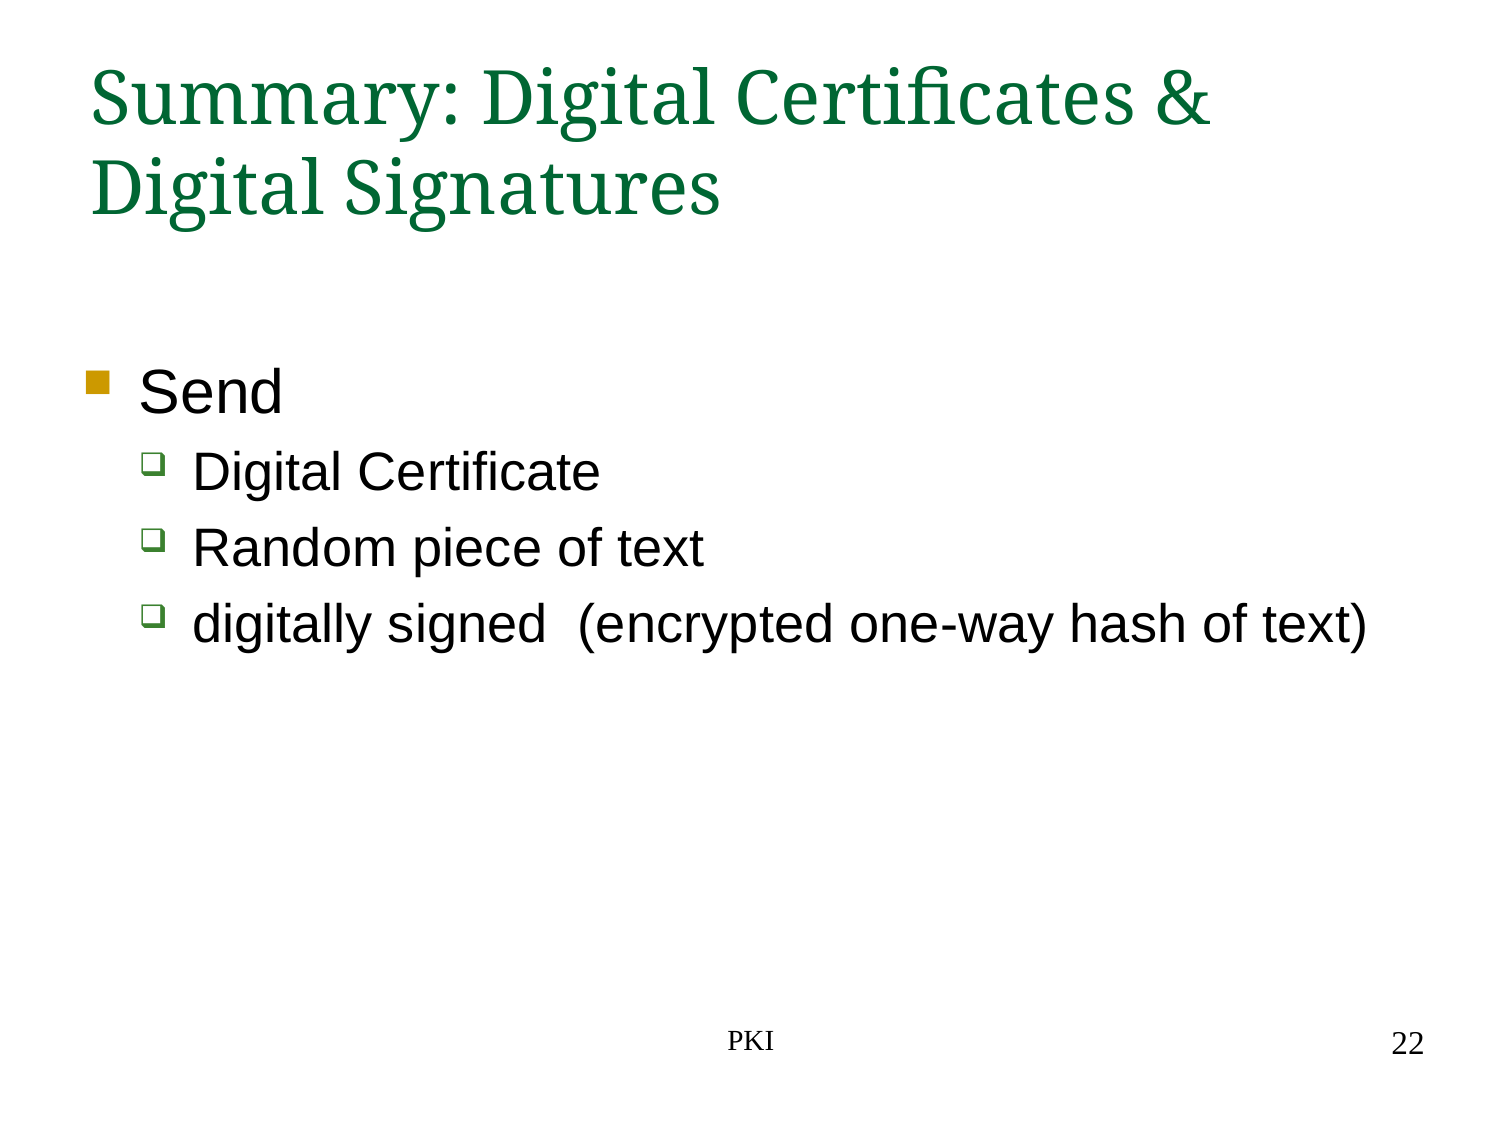

# Summary: Digital Certificates & Digital Signatures
Send
Digital Certificate
Random piece of text
digitally signed (encrypted one-way hash of text)
PKI
22